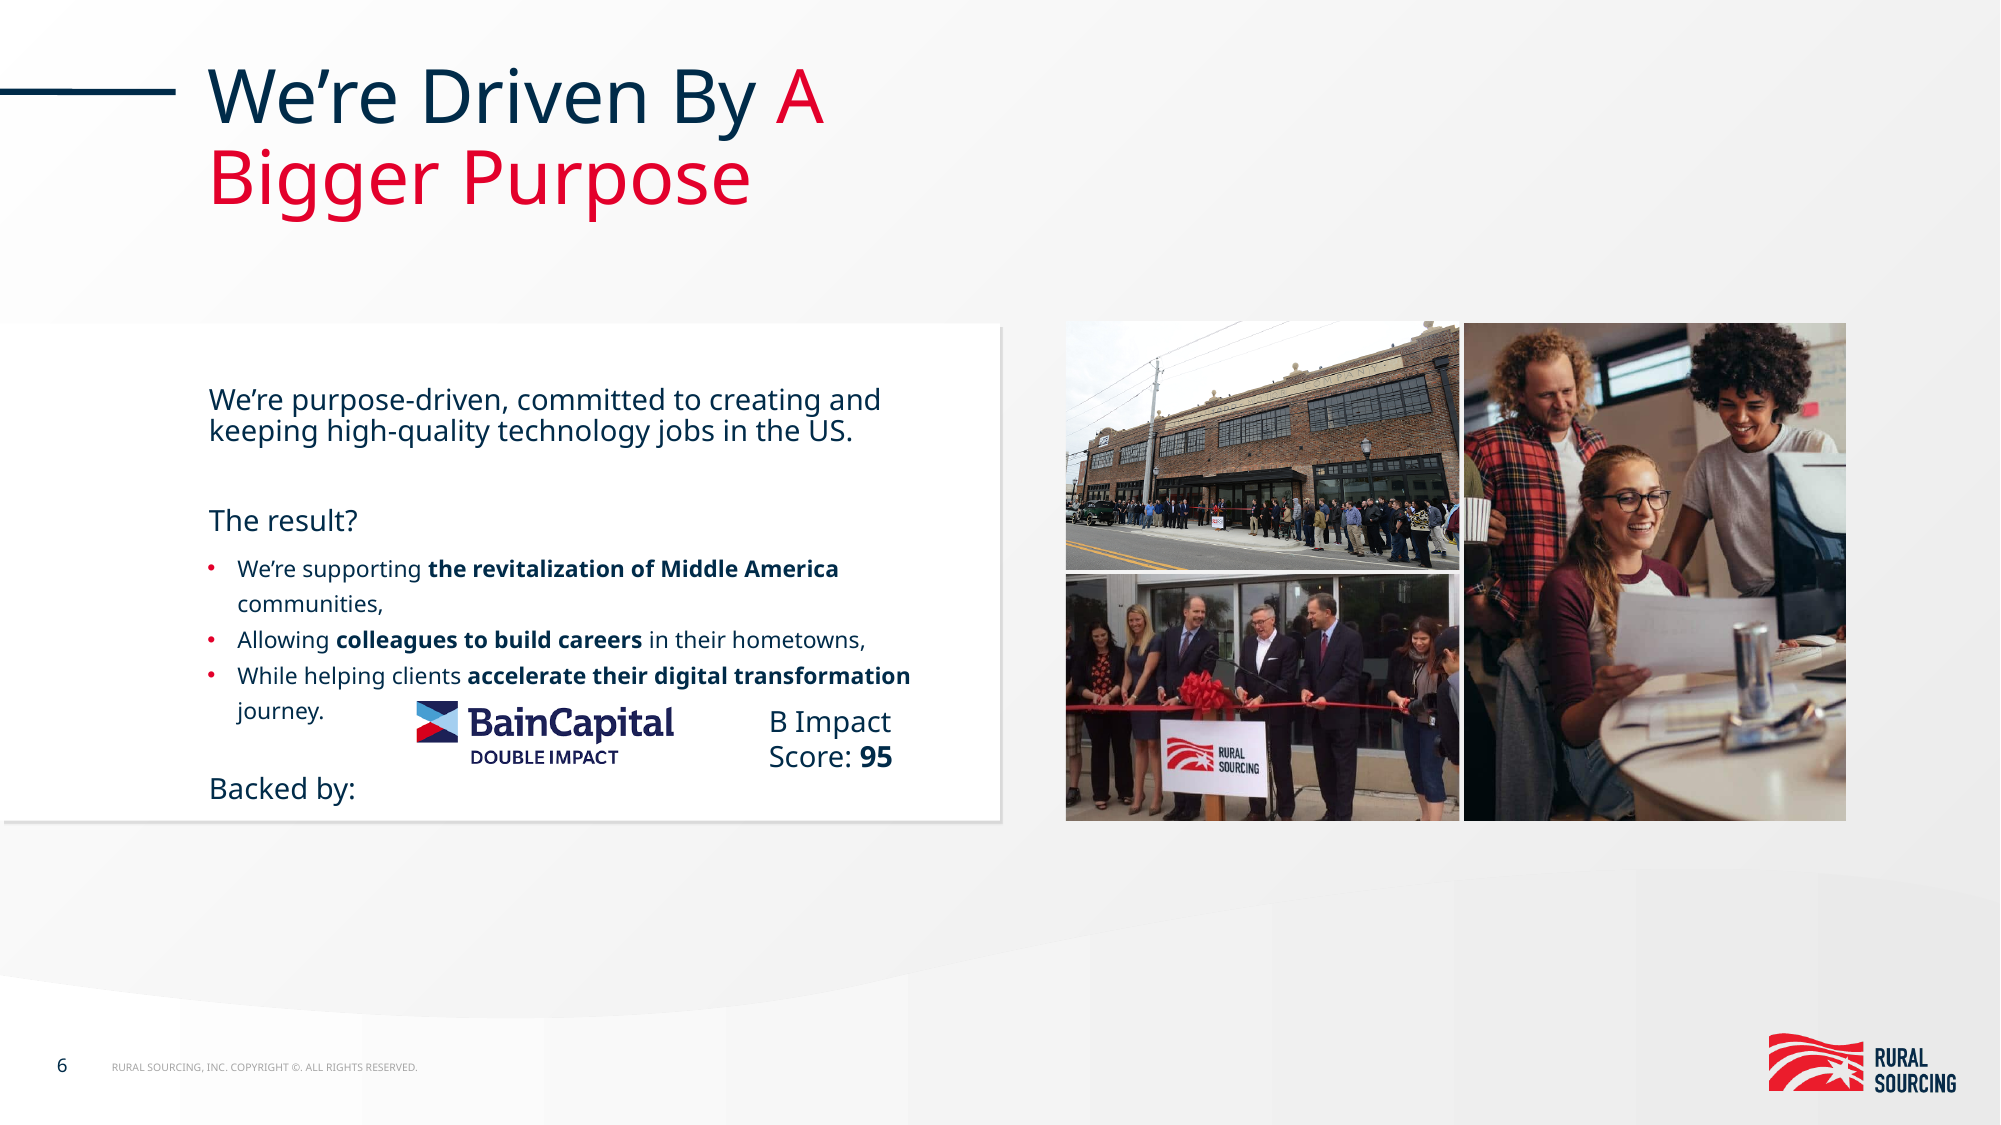

# We’re Driven By A Bigger Purpose
We’re purpose-driven, committed to creating and keeping high-quality technology jobs in the US.
The result?
We’re supporting the revitalization of Middle America communities,
Allowing colleagues to build careers in their hometowns,
While helping clients accelerate their digital transformation journey.
Backed by:
B Impact
Score: 95